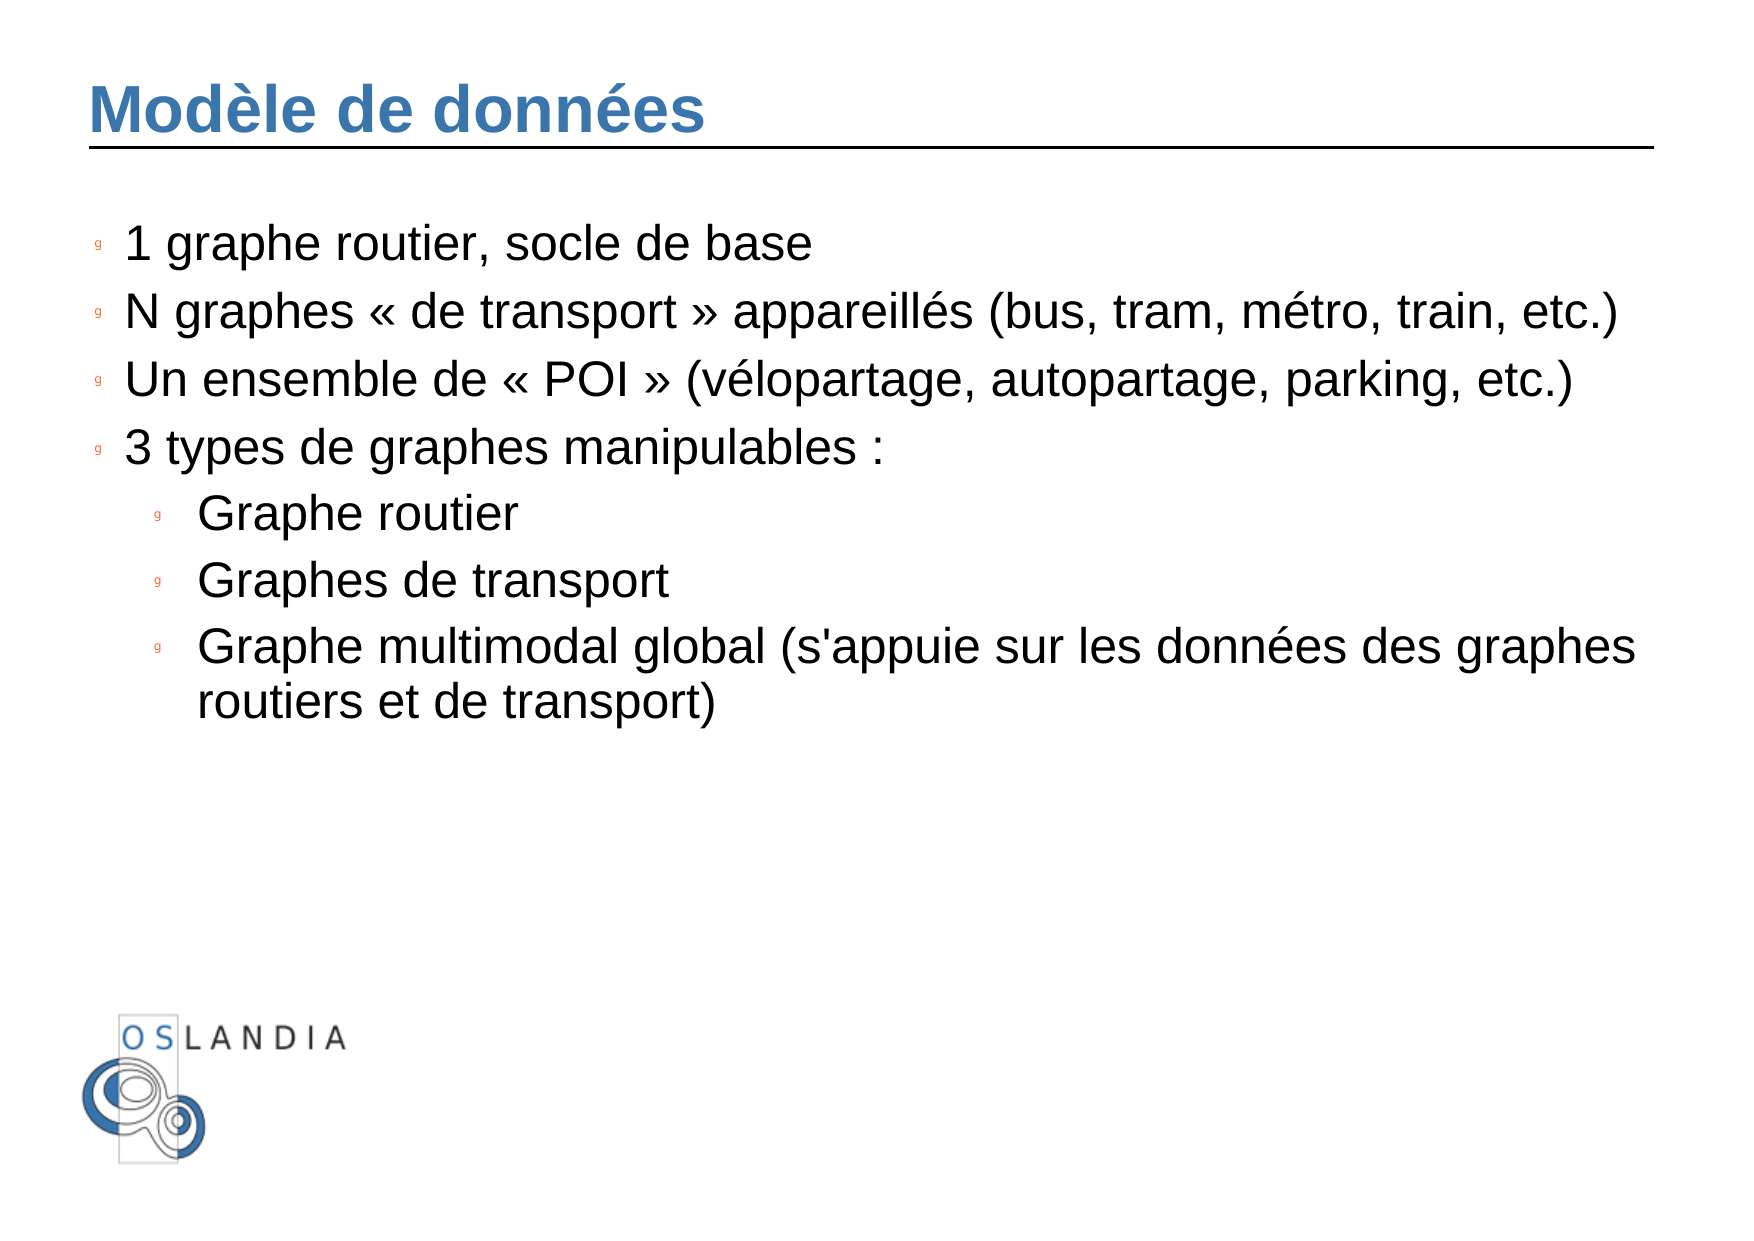

# Modèle de données
1 graphe routier, socle de base
N graphes « de transport » appareillés (bus, tram, métro, train, etc.)
Un ensemble de « POI » (vélopartage, autopartage, parking, etc.)
3 types de graphes manipulables :
Graphe routier
Graphes de transport
Graphe multimodal global (s'appuie sur les données des graphes routiers et de transport)